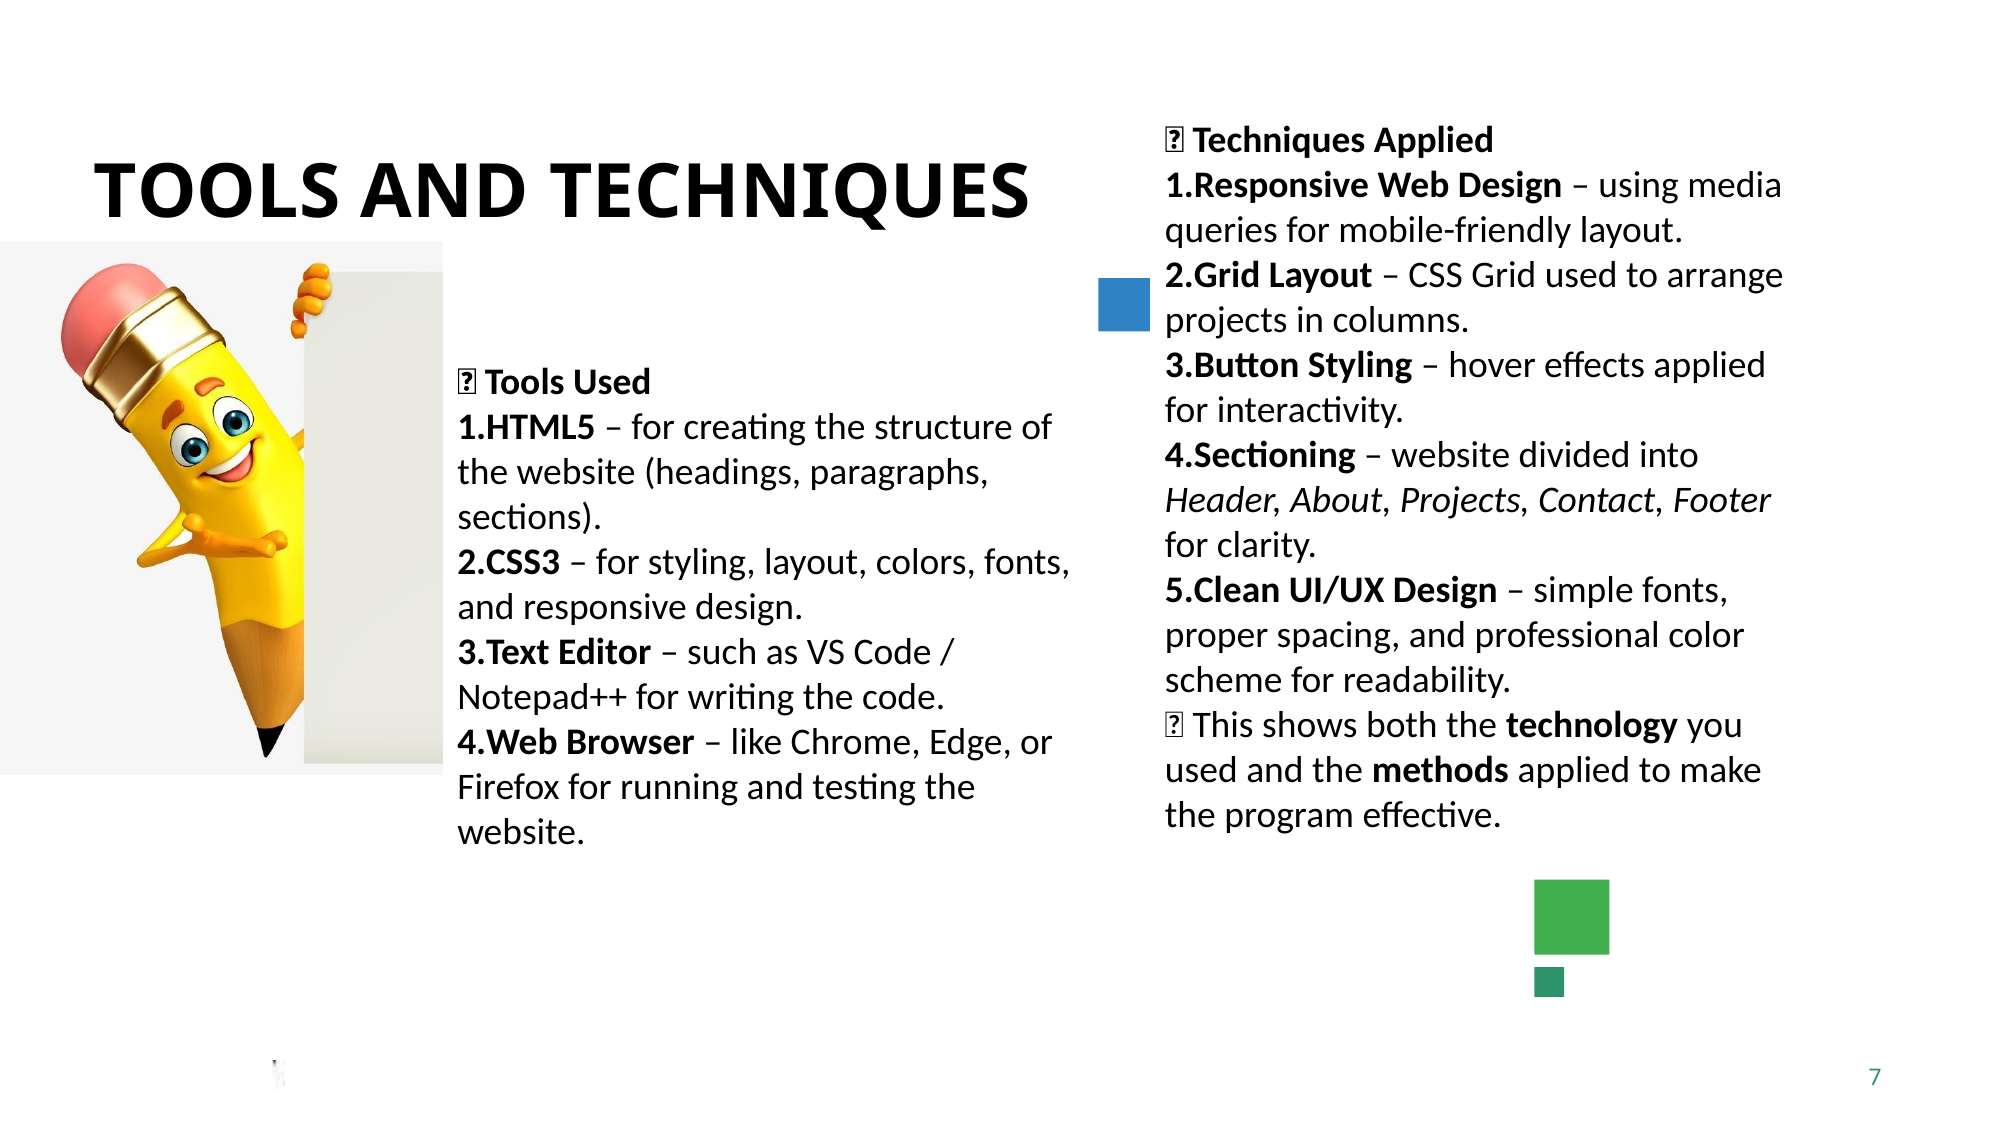

🔹 Techniques Applied
Responsive Web Design – using media queries for mobile-friendly layout.
Grid Layout – CSS Grid used to arrange projects in columns.
Button Styling – hover effects applied for interactivity.
Sectioning – website divided into Header, About, Projects, Contact, Footer for clarity.
Clean UI/UX Design – simple fonts, proper spacing, and professional color scheme for readability.
✨ This shows both the technology you used and the methods applied to make the program effective.
# TOOLS AND TECHNIQUES
🔹 Tools Used
HTML5 – for creating the structure of the website (headings, paragraphs, sections).
CSS3 – for styling, layout, colors, fonts, and responsive design.
Text Editor – such as VS Code / Notepad++ for writing the code.
Web Browser – like Chrome, Edge, or Firefox for running and testing the website.